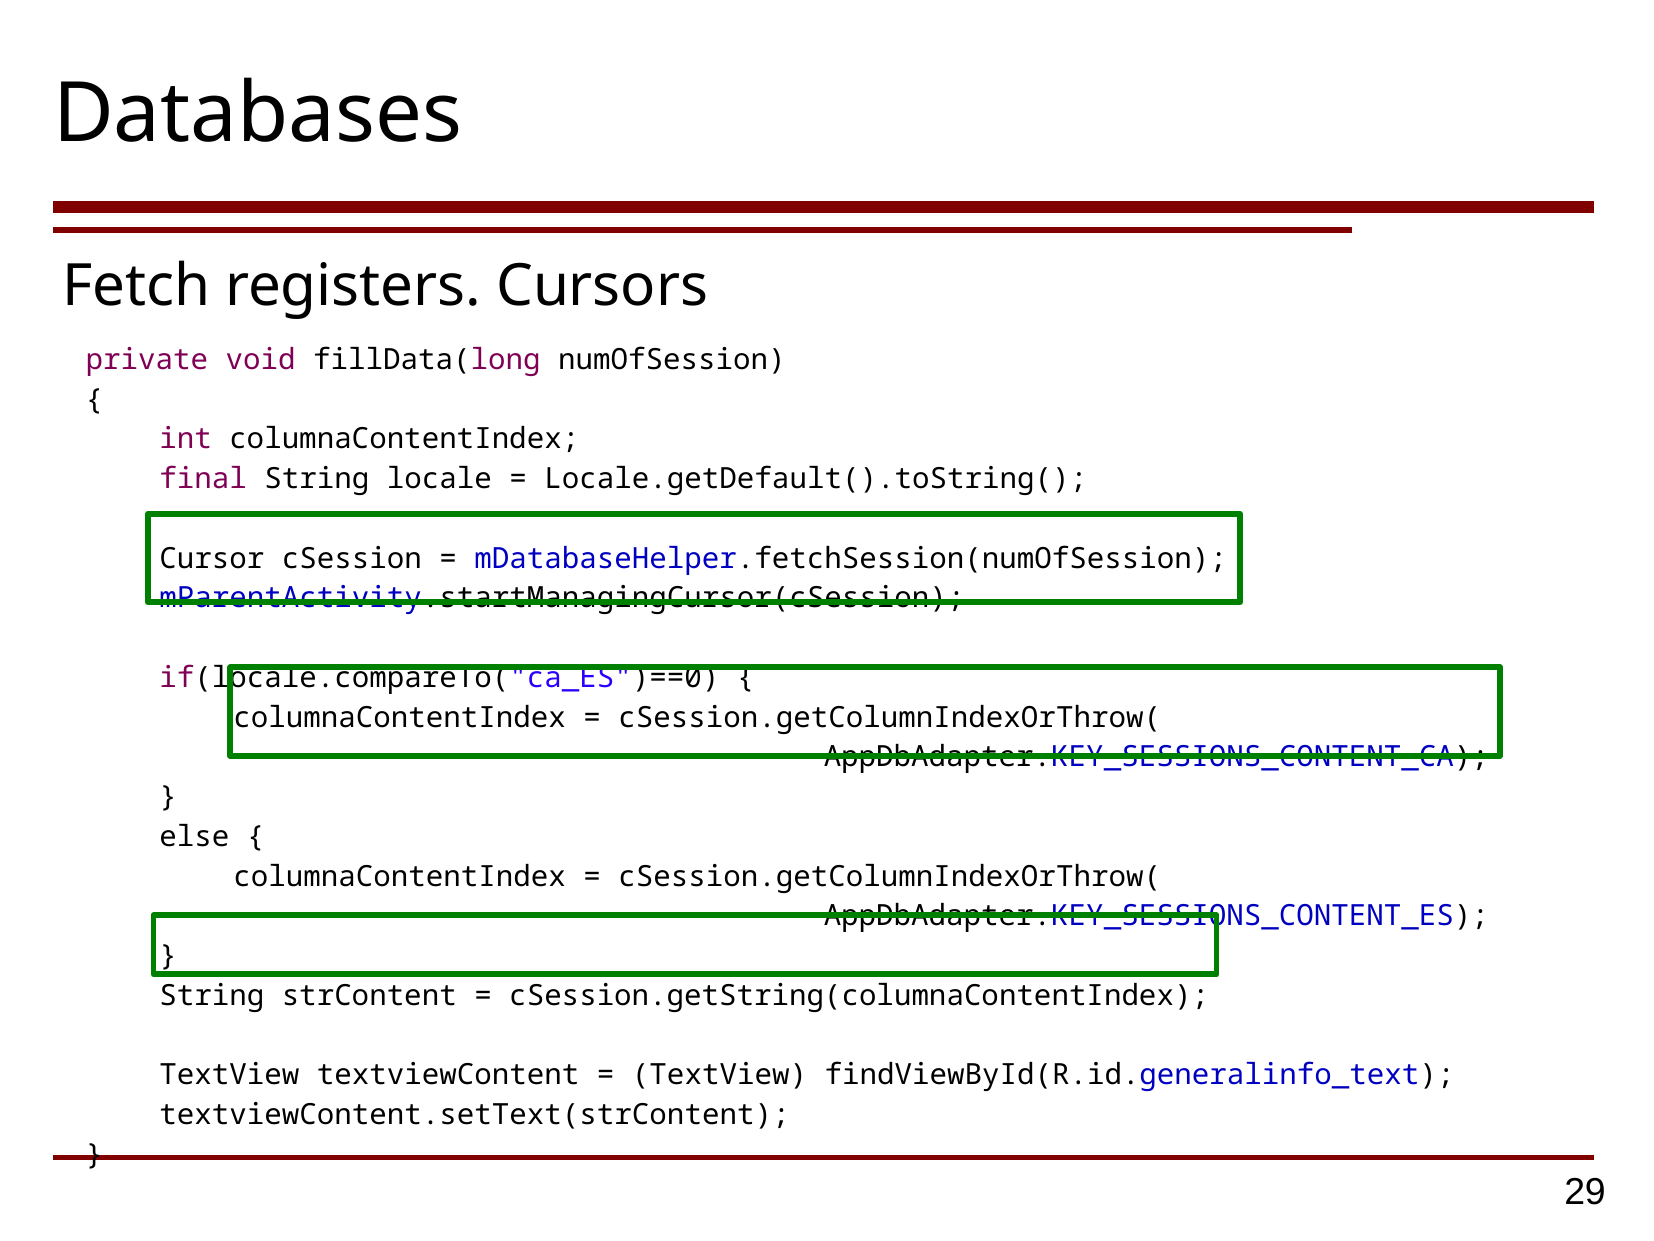

# Databases
Fetch registers. Cursors
private void fillData(long numOfSession)
{
	int columnaContentIndex;
	final String locale = Locale.getDefault().toString();
	Cursor cSession = mDatabaseHelper.fetchSession(numOfSession);
	mParentActivity.startManagingCursor(cSession);
	if(locale.compareTo("ca_ES")==0) {
		columnaContentIndex = cSession.getColumnIndexOrThrow(
										AppDbAdapter.KEY_SESSIONS_CONTENT_CA);
	}
	else {
		columnaContentIndex = cSession.getColumnIndexOrThrow(
										AppDbAdapter.KEY_SESSIONS_CONTENT_ES);
	}
	String strContent = cSession.getString(columnaContentIndex);
	TextView textviewContent = (TextView) findViewById(R.id.generalinfo_text);
	textviewContent.setText(strContent);
}